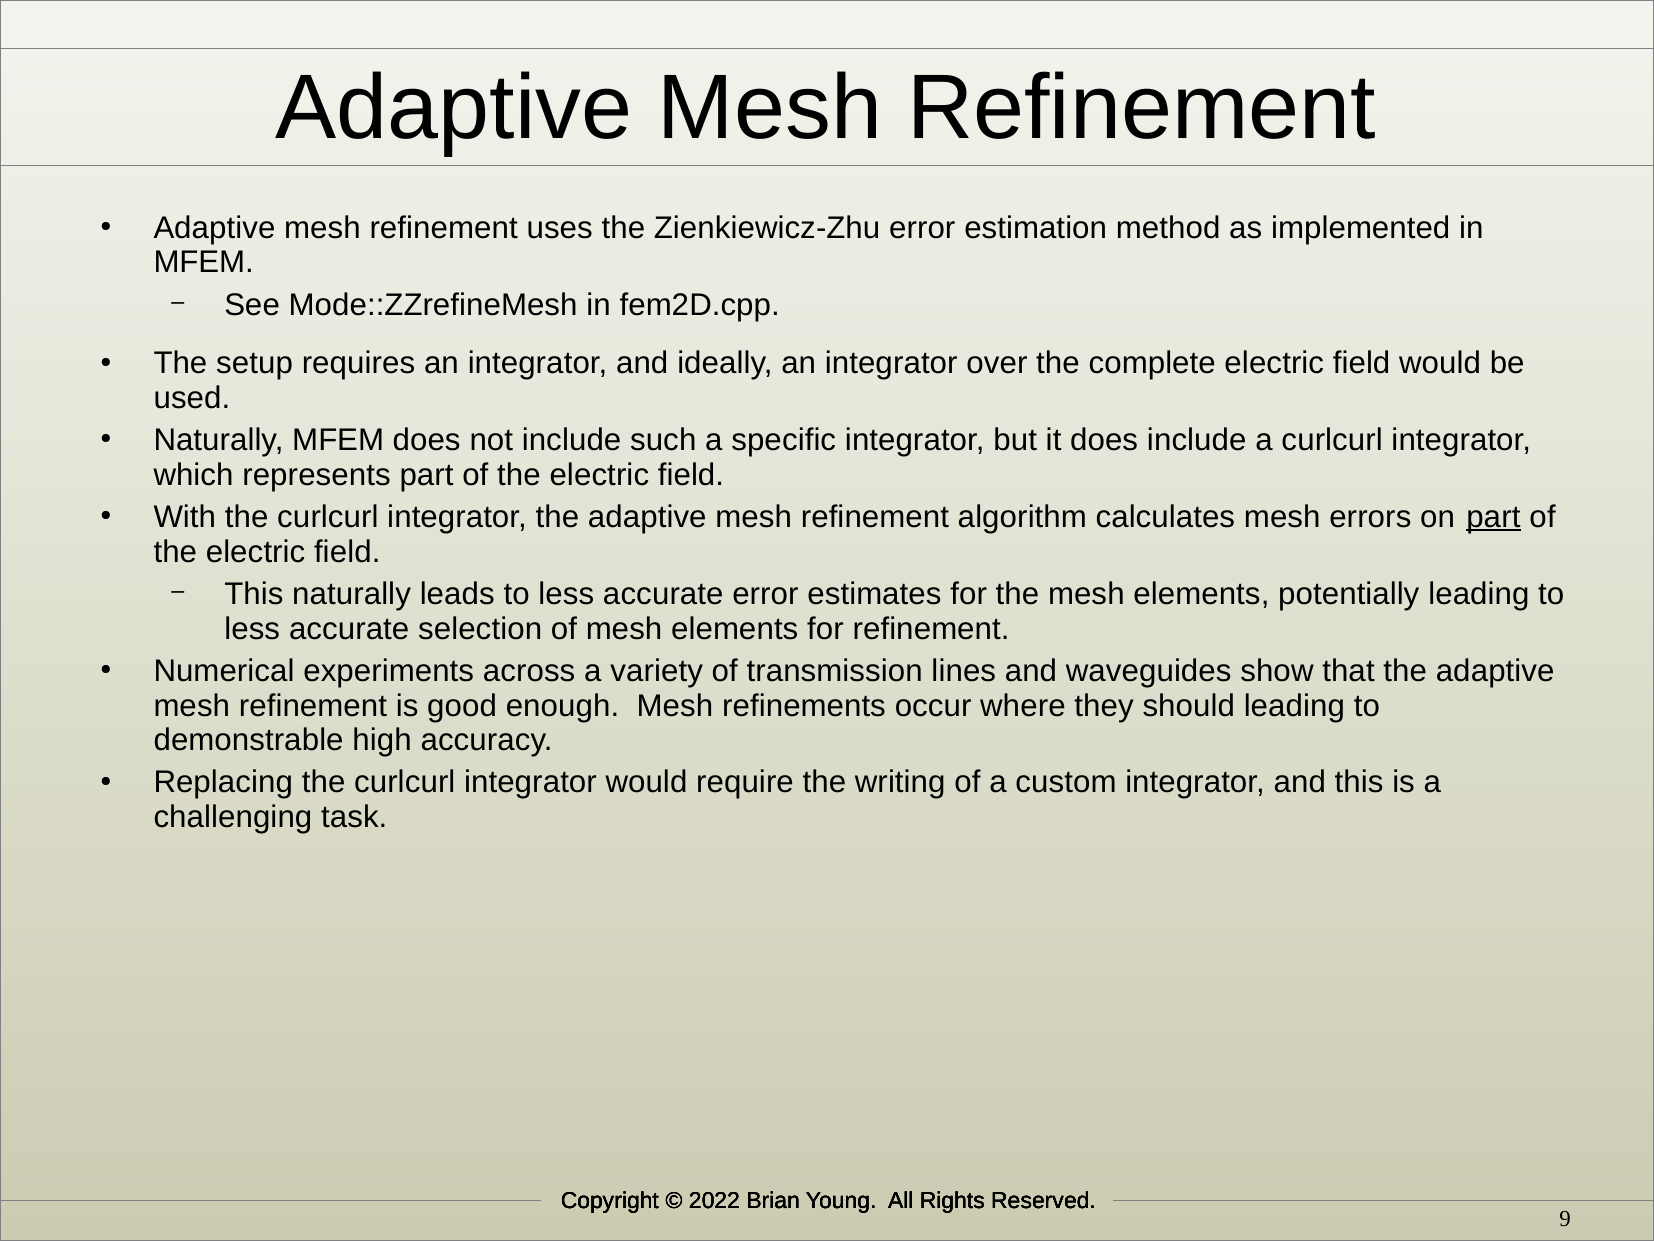

# Adaptive Mesh Refinement
Adaptive mesh refinement uses the Zienkiewicz-Zhu error estimation method as implemented in MFEM.
See Mode::ZZrefineMesh in fem2D.cpp.
The setup requires an integrator, and ideally, an integrator over the complete electric field would be used.
Naturally, MFEM does not include such a specific integrator, but it does include a curlcurl integrator, which represents part of the electric field.
With the curlcurl integrator, the adaptive mesh refinement algorithm calculates mesh errors on part of the electric field.
This naturally leads to less accurate error estimates for the mesh elements, potentially leading to less accurate selection of mesh elements for refinement.
Numerical experiments across a variety of transmission lines and waveguides show that the adaptive mesh refinement is good enough. Mesh refinements occur where they should leading to demonstrable high accuracy.
Replacing the curlcurl integrator would require the writing of a custom integrator, and this is a challenging task.
9